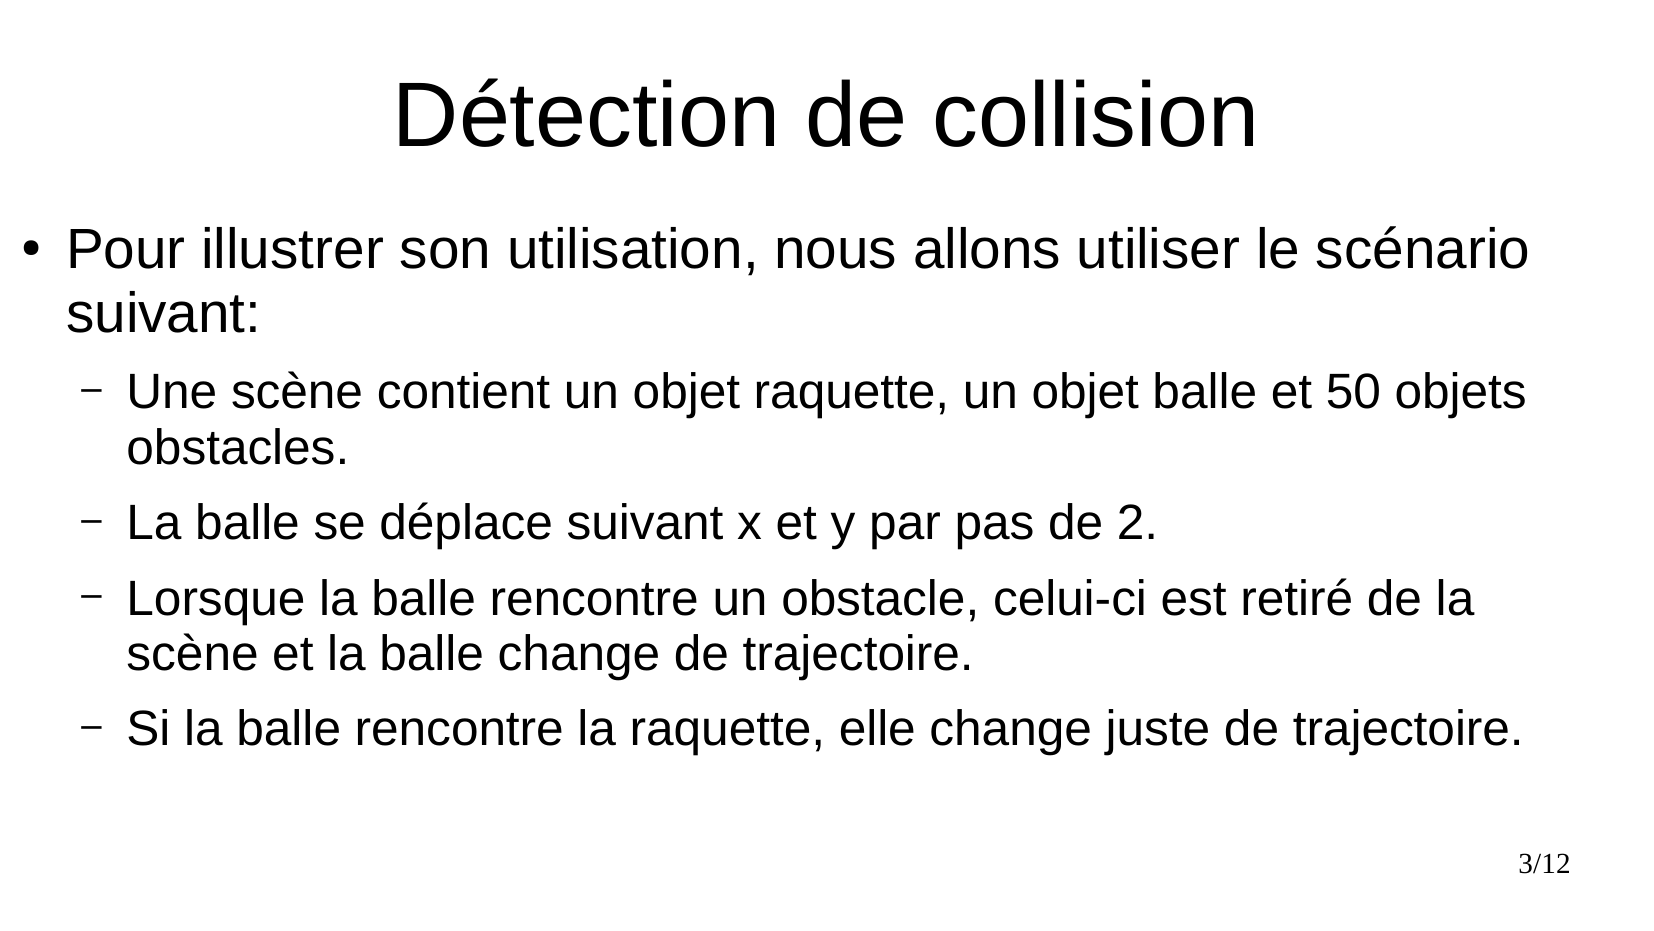

# Détection de collision
Pour illustrer son utilisation, nous allons utiliser le scénario suivant:
Une scène contient un objet raquette, un objet balle et 50 objets obstacles.
La balle se déplace suivant x et y par pas de 2.
Lorsque la balle rencontre un obstacle, celui-ci est retiré de la scène et la balle change de trajectoire.
Si la balle rencontre la raquette, elle change juste de trajectoire.
3